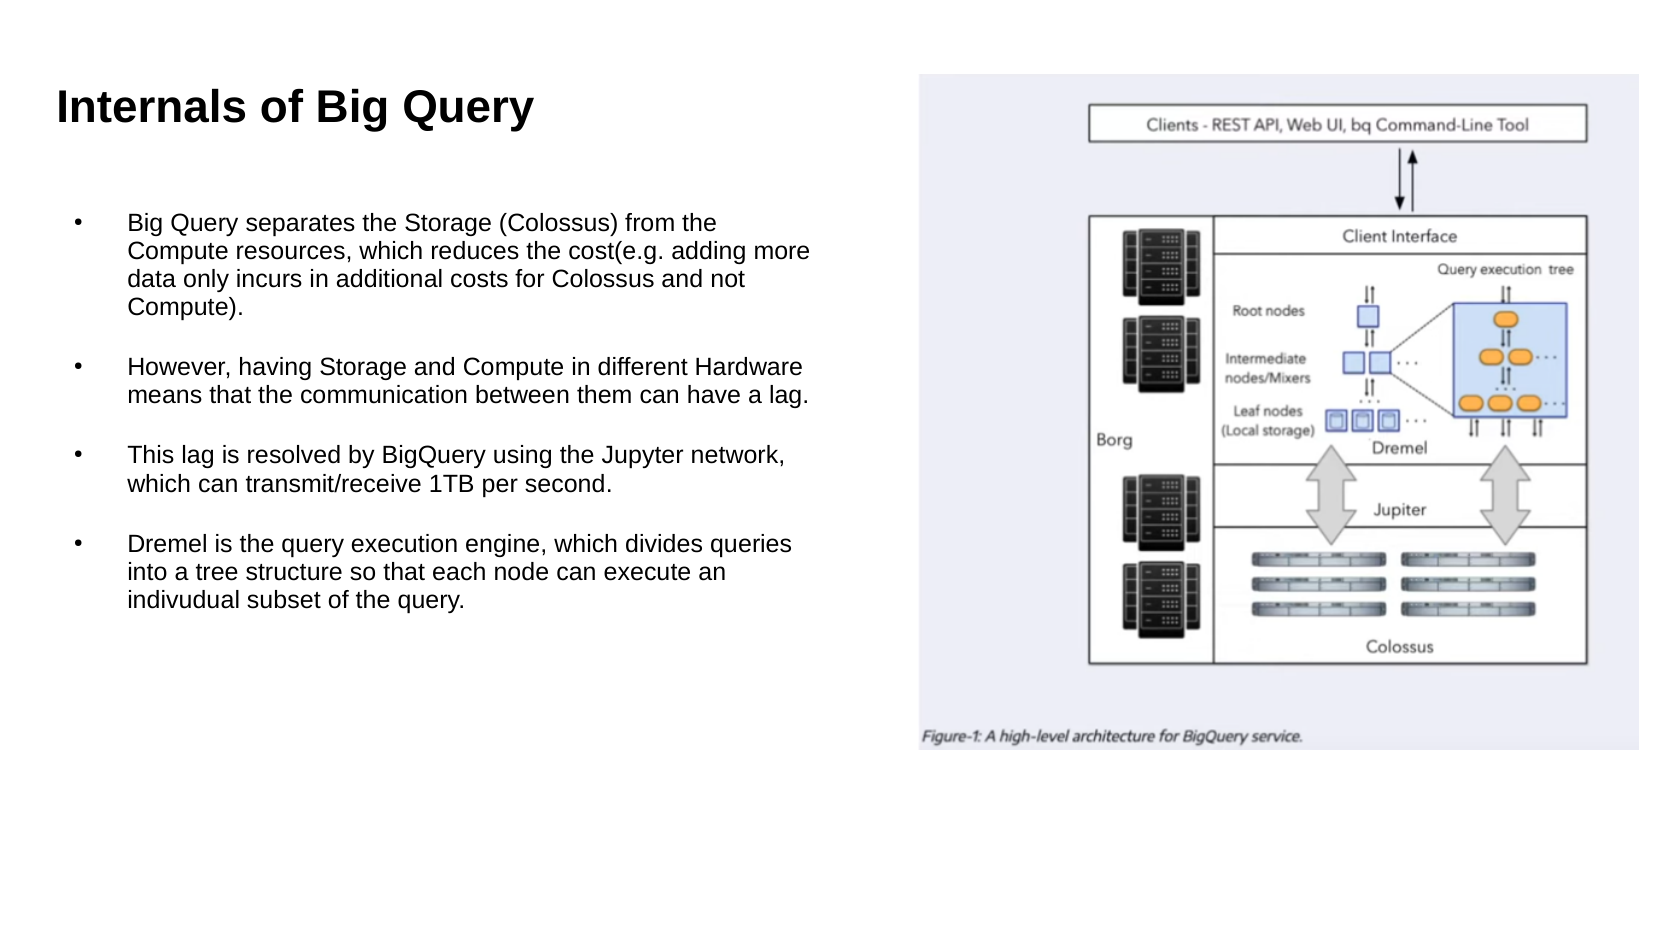

# Internals of Big Query
Big Query separates the Storage (Colossus) from the Compute resources, which reduces the cost(e.g. adding more data only incurs in additional costs for Colossus and not Compute).
However, having Storage and Compute in different Hardware means that the communication between them can have a lag.
This lag is resolved by BigQuery using the Jupyter network, which can transmit/receive 1TB per second.
Dremel is the query execution engine, which divides queries into a tree structure so that each node can execute an indivudual subset of the query.